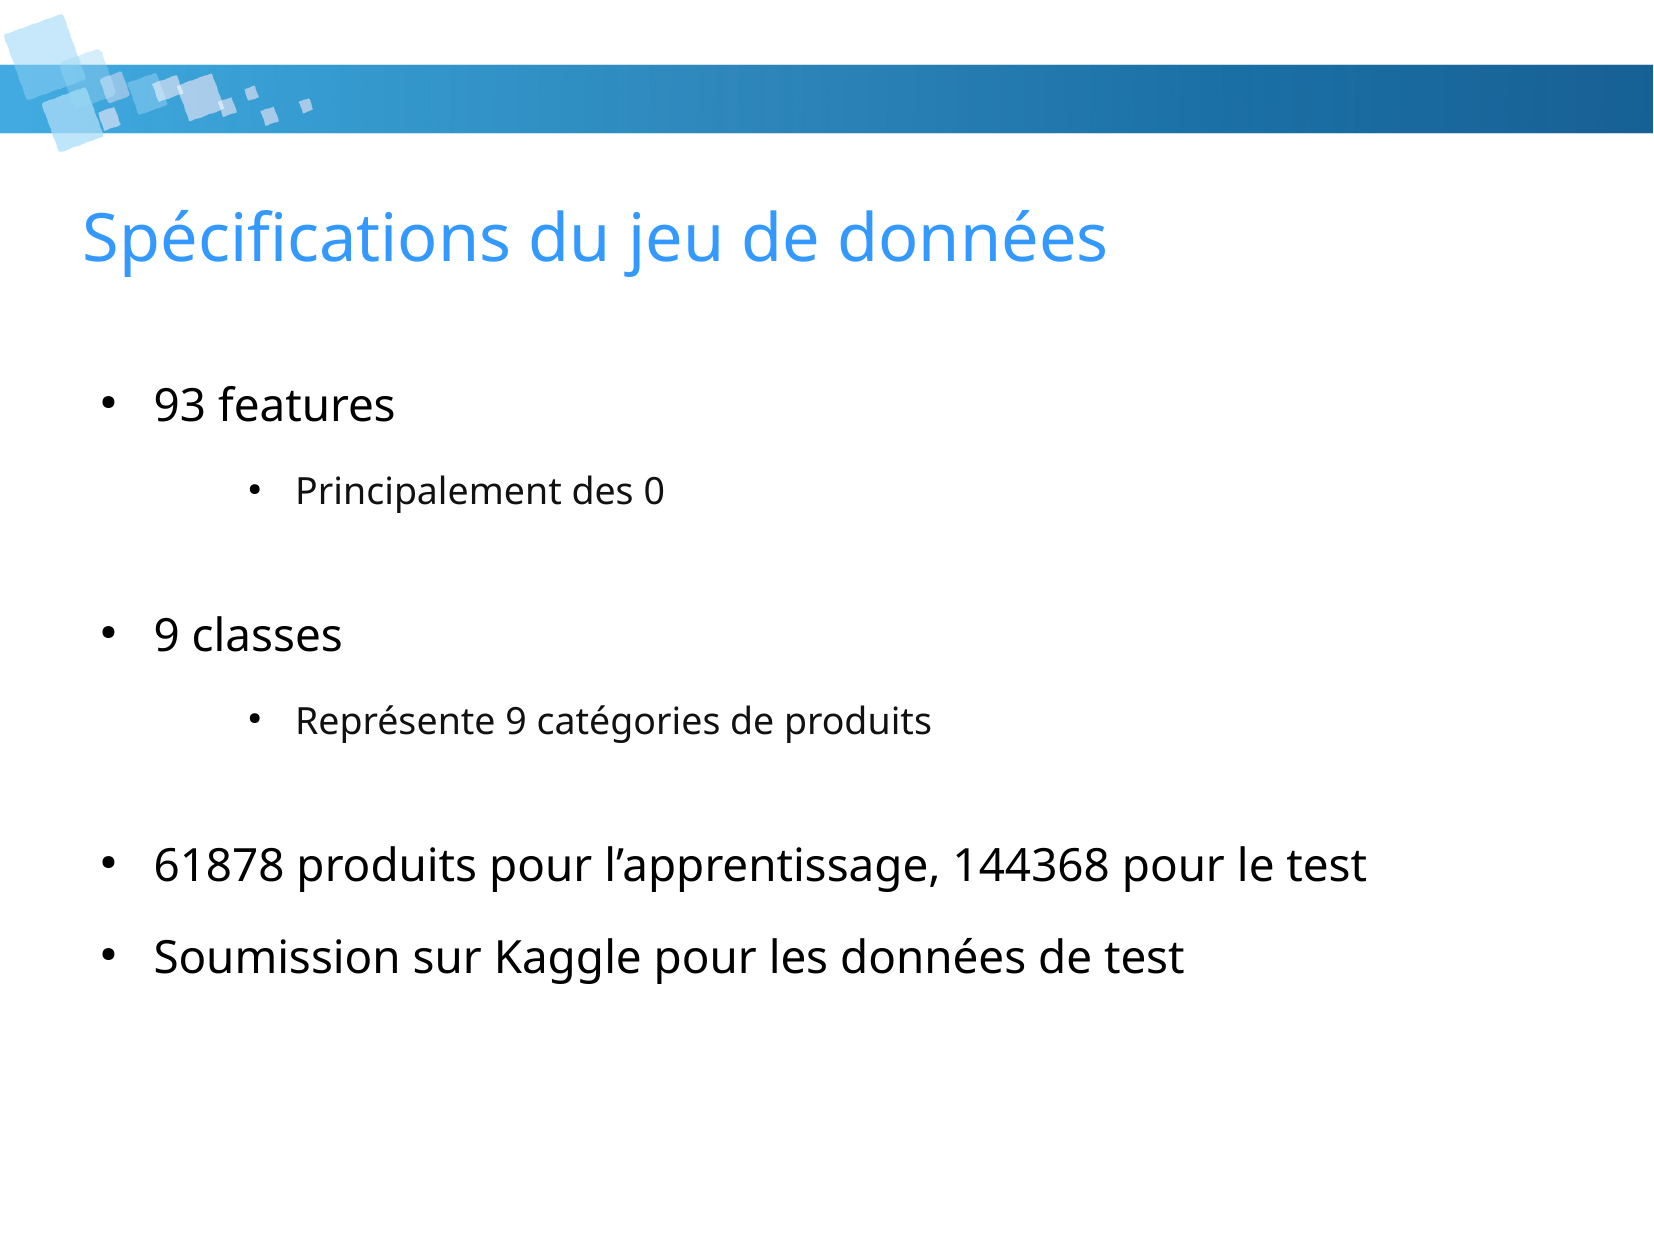

# Spécifications du jeu de données
93 features
Principalement des 0
9 classes
Représente 9 catégories de produits
61878 produits pour l’apprentissage, 144368 pour le test
Soumission sur Kaggle pour les données de test